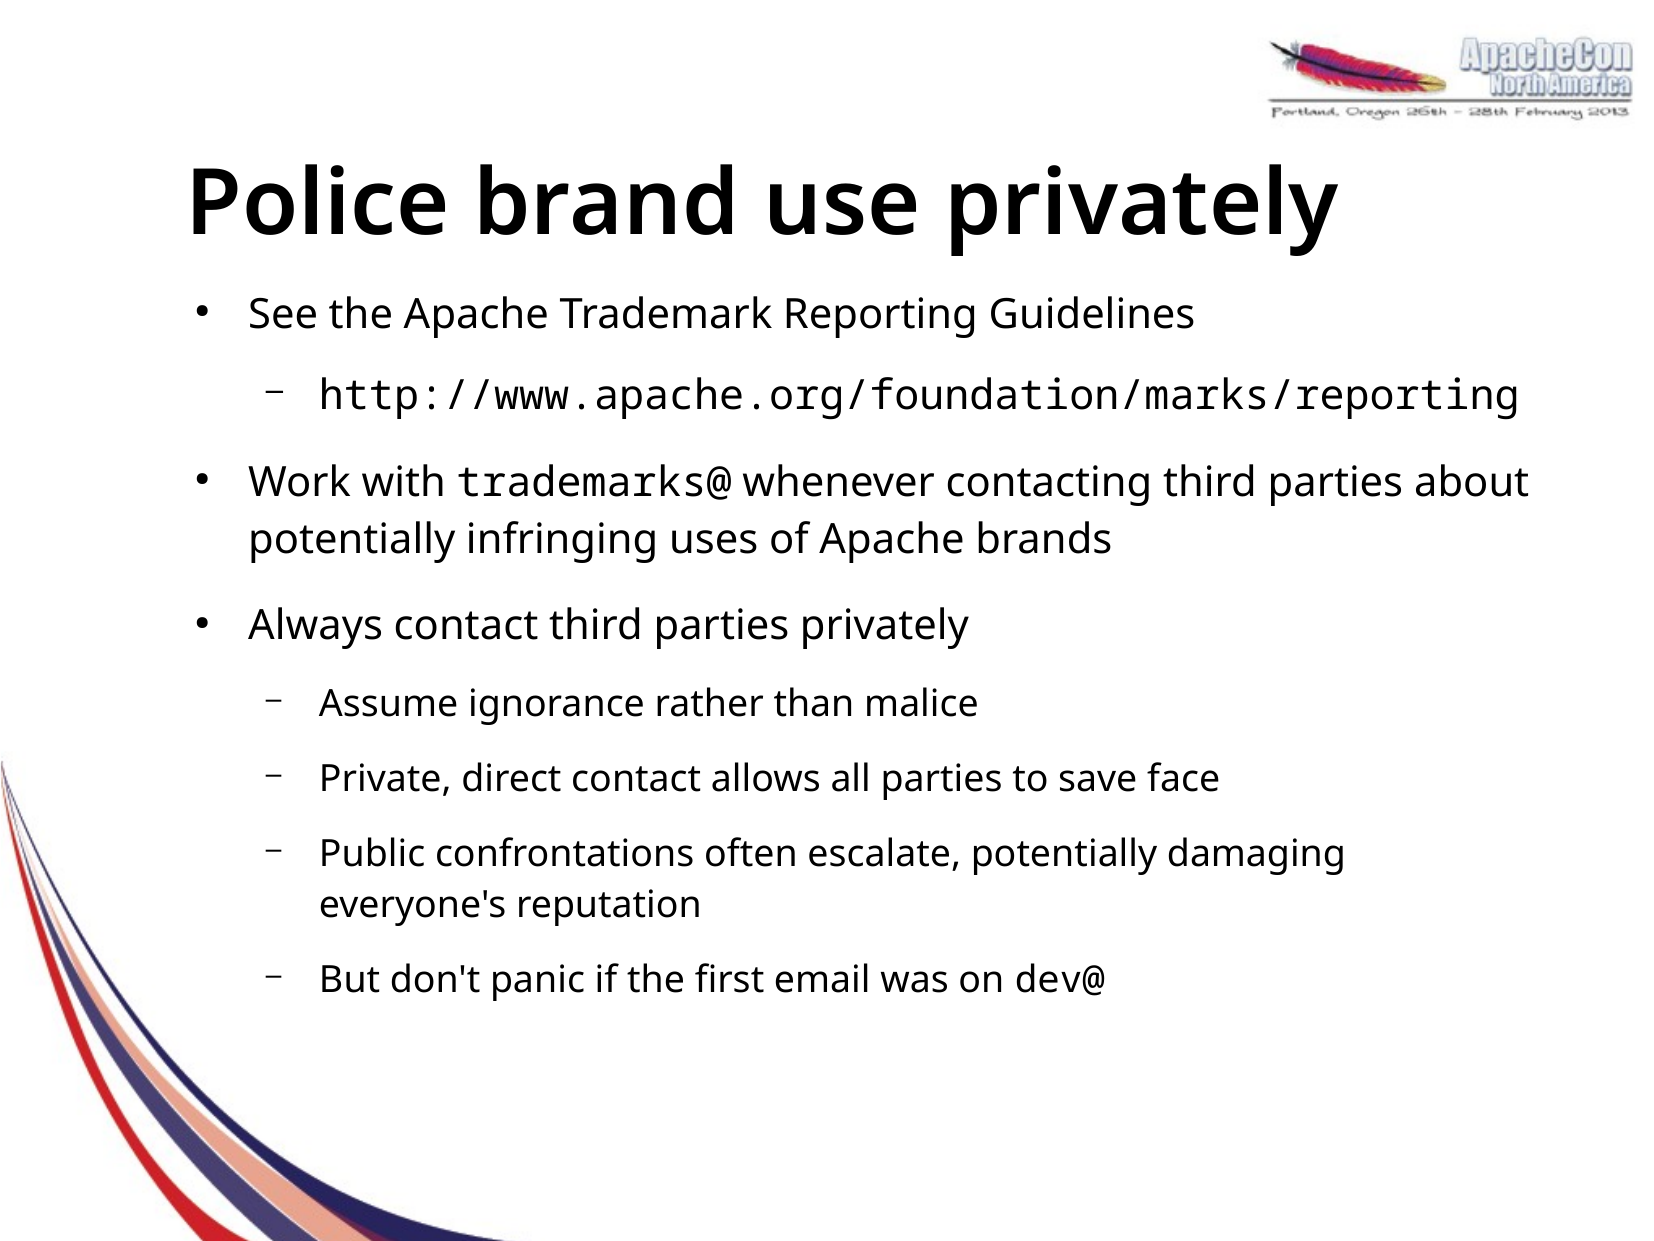

# Police brand use privately
See the Apache Trademark Reporting Guidelines
http://www.apache.org/foundation/marks/reporting
Work with trademarks@ whenever contacting third parties about potentially infringing uses of Apache brands
Always contact third parties privately
Assume ignorance rather than malice
Private, direct contact allows all parties to save face
Public confrontations often escalate, potentially damaging everyone's reputation
But don't panic if the first email was on dev@